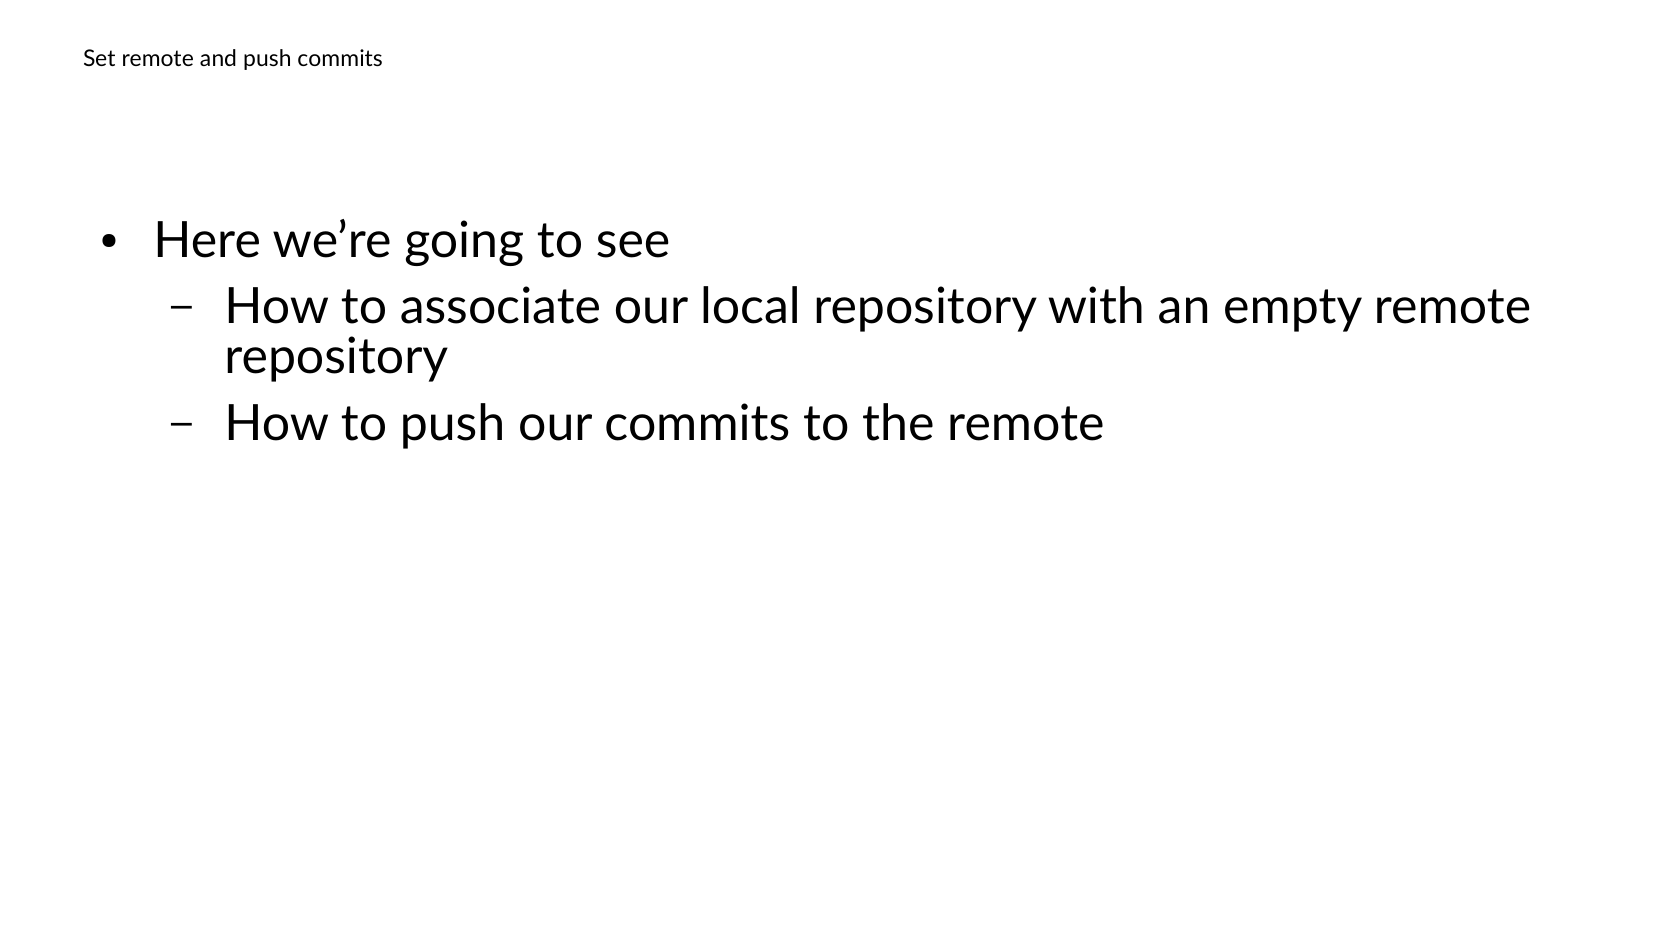

# Set remote and push commits
Here we’re going to see
How to associate our local repository with an empty remote repository
How to push our commits to the remote